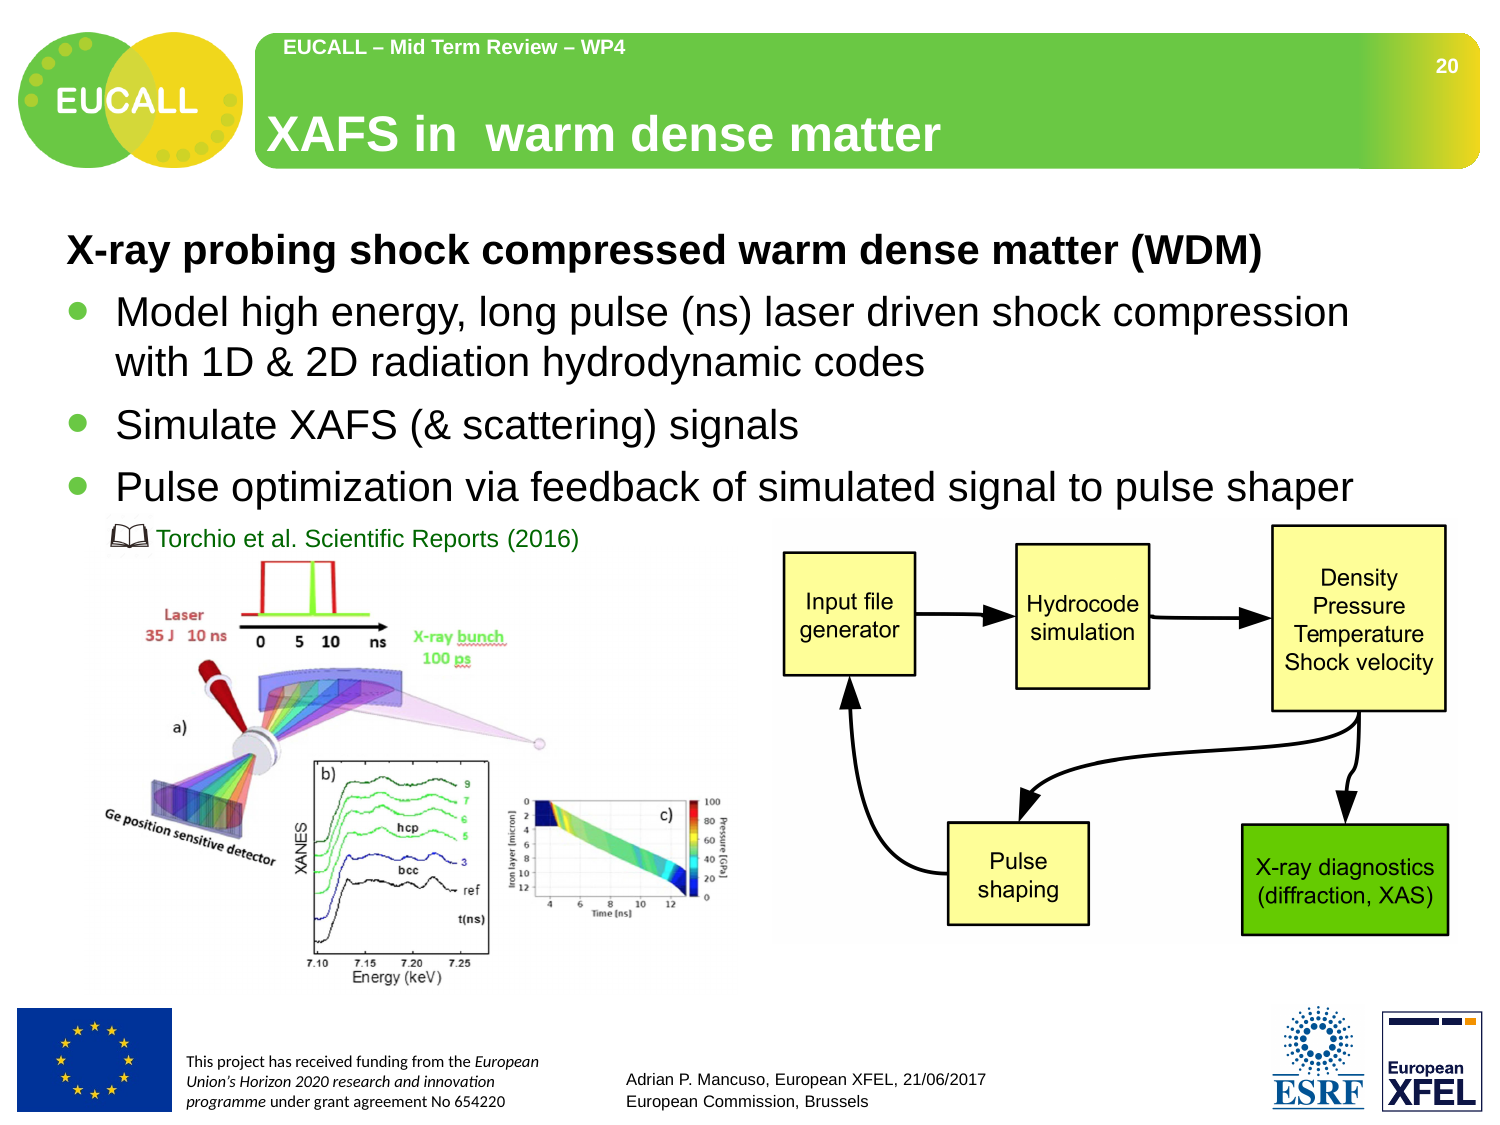

XAFS in warm dense matter
X-ray probing shock compressed warm dense matter (WDM)
Model high energy, long pulse (ns) laser driven shock compression with 1D & 2D radiation hydrodynamic codes
Simulate XAFS (& scattering) signals
Pulse optimization via feedback of simulated signal to pulse shaper
 Torchio et al. Scientific Reports (2016)